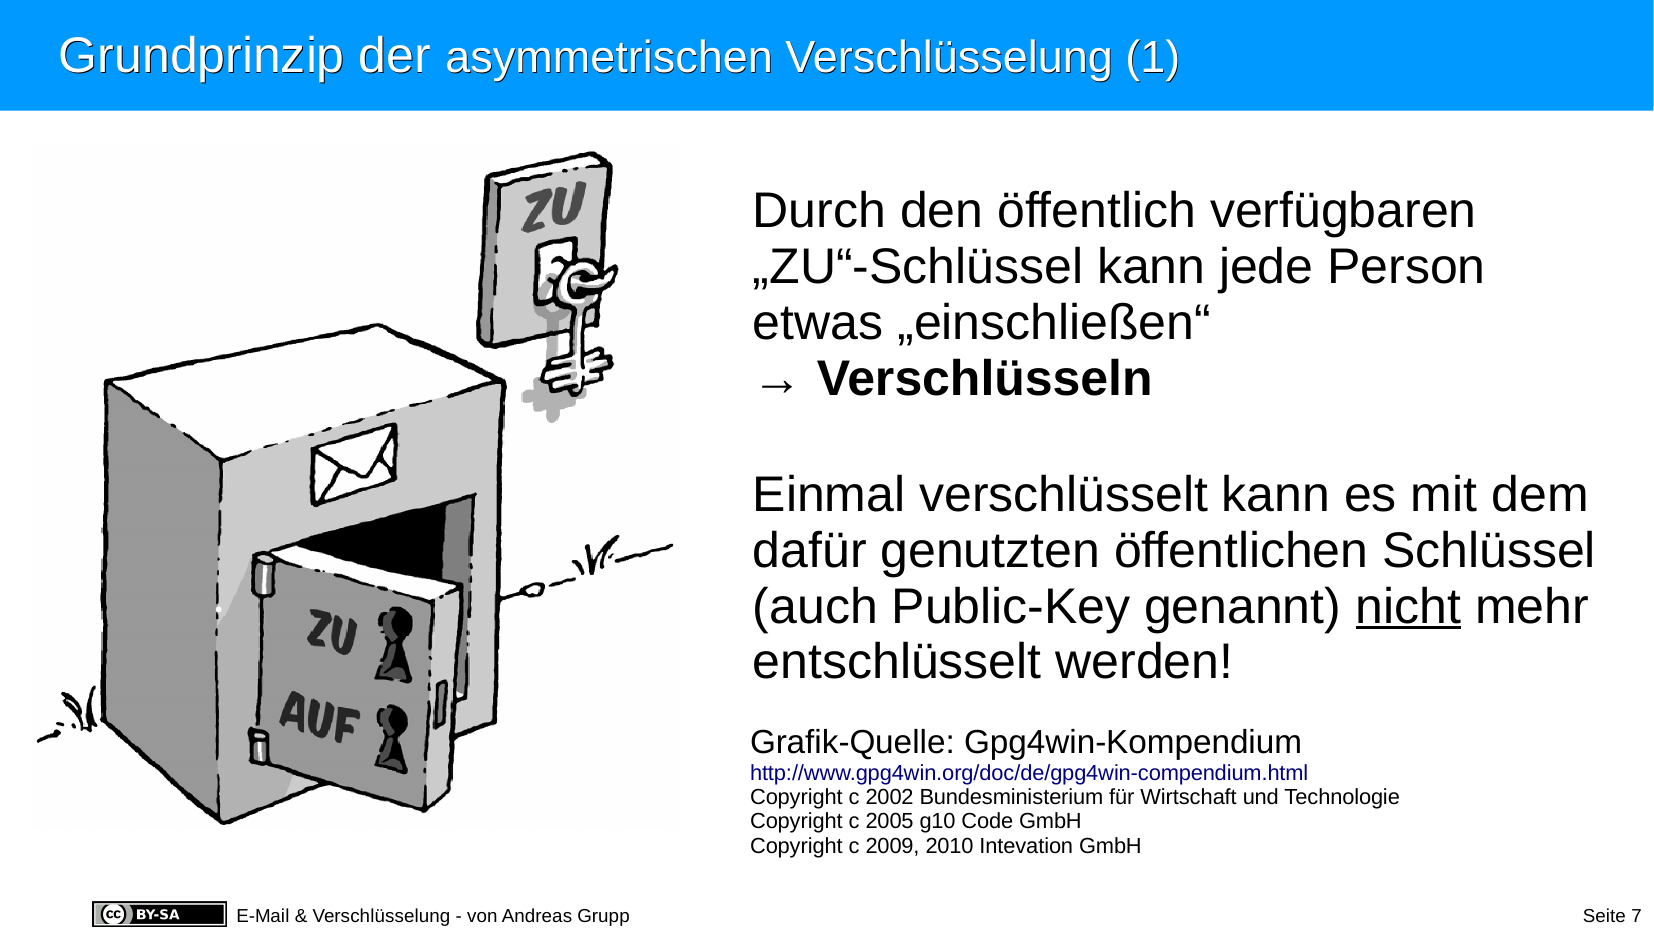

# Grundprinzip der asymmetrischen Verschlüsselung (1)
Durch den öffentlich verfügbaren
„ZU“-Schlüssel kann jede Person etwas „einschließen“
→ Verschlüsseln
Einmal verschlüsselt kann es mit dem dafür genutzten öffentlichen Schlüssel (auch Public-Key genannt) nicht mehr entschlüsselt werden!
Grafik-Quelle: Gpg4win-Kompendium
http://www.gpg4win.org/doc/de/gpg4win-compendium.html
Copyright c 2002 Bundesministerium für Wirtschaft und Technologie
Copyright c 2005 g10 Code GmbH
Copyright c 2009, 2010 Intevation GmbH
E-Mail & Verschlüsselung - von Andreas Grupp
7